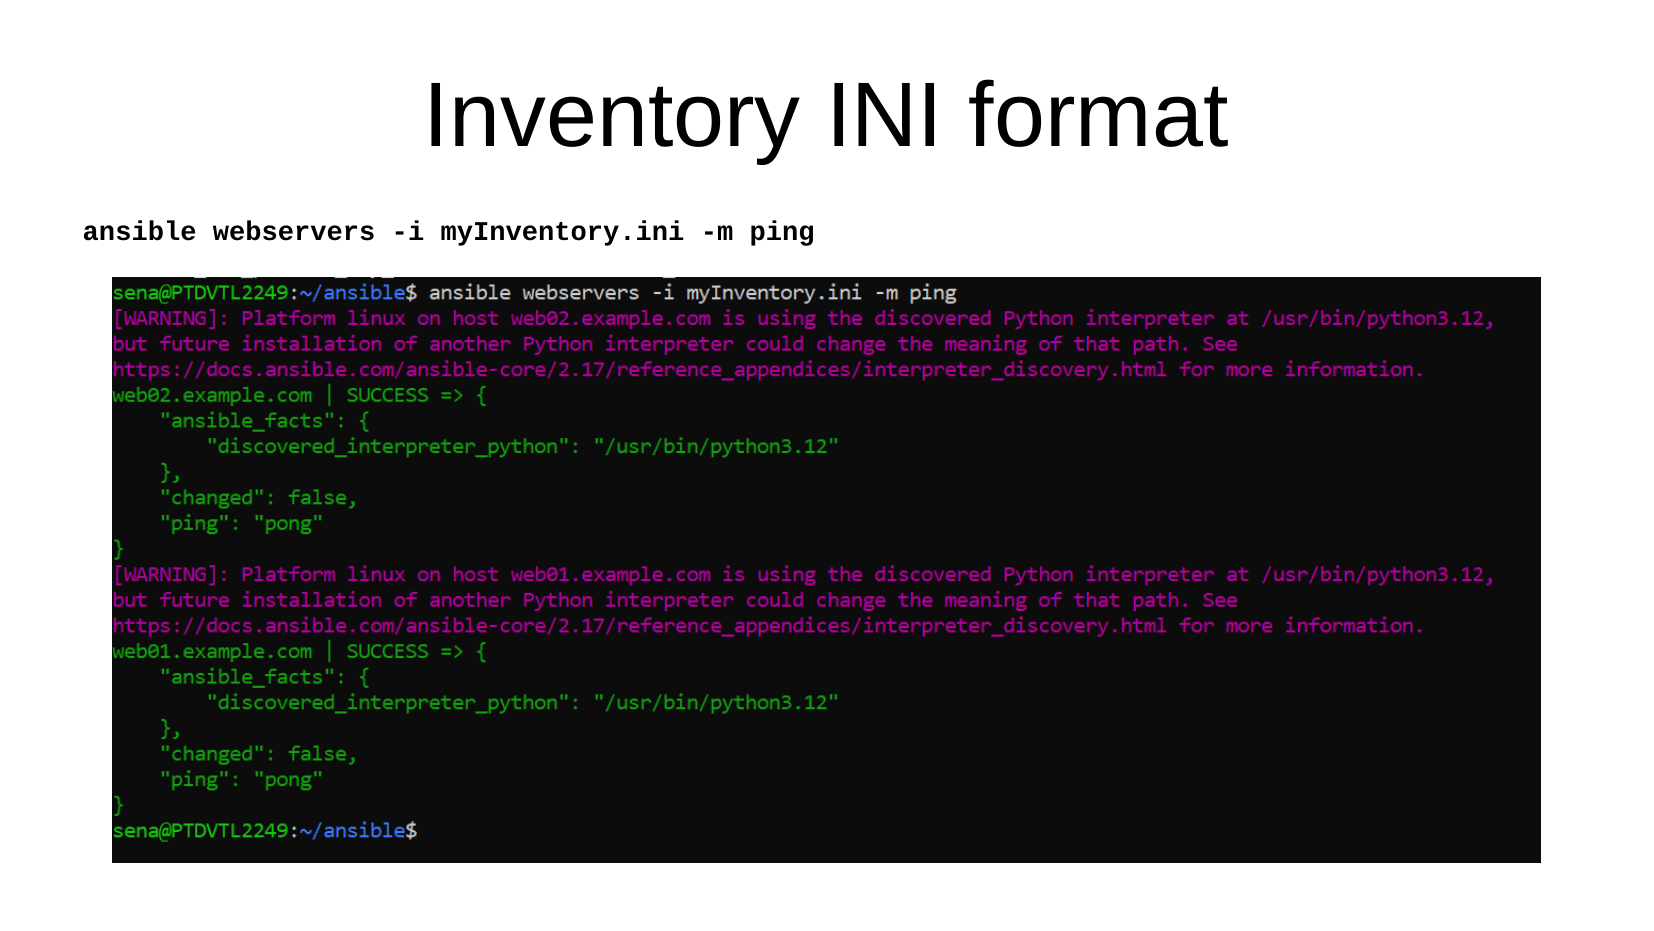

# Inventory INI format
ansible webservers -i myInventory.ini -m ping